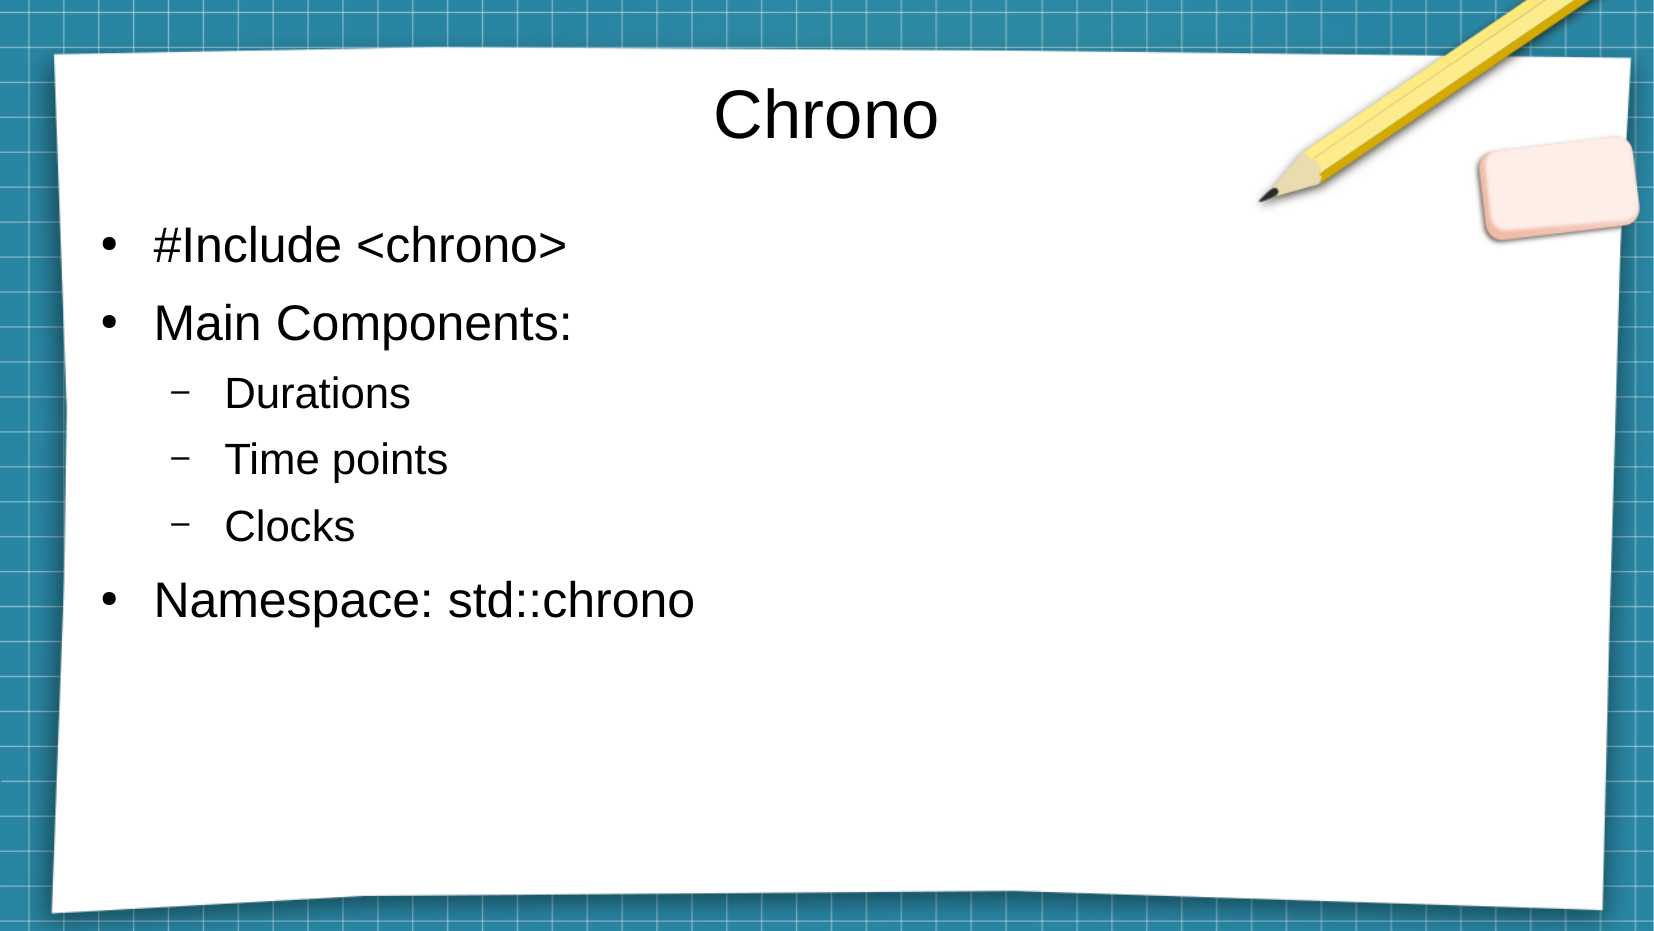

# Chrono
#Include <chrono>
Main Components:
Durations
Time points
Clocks
Namespace: std::chrono